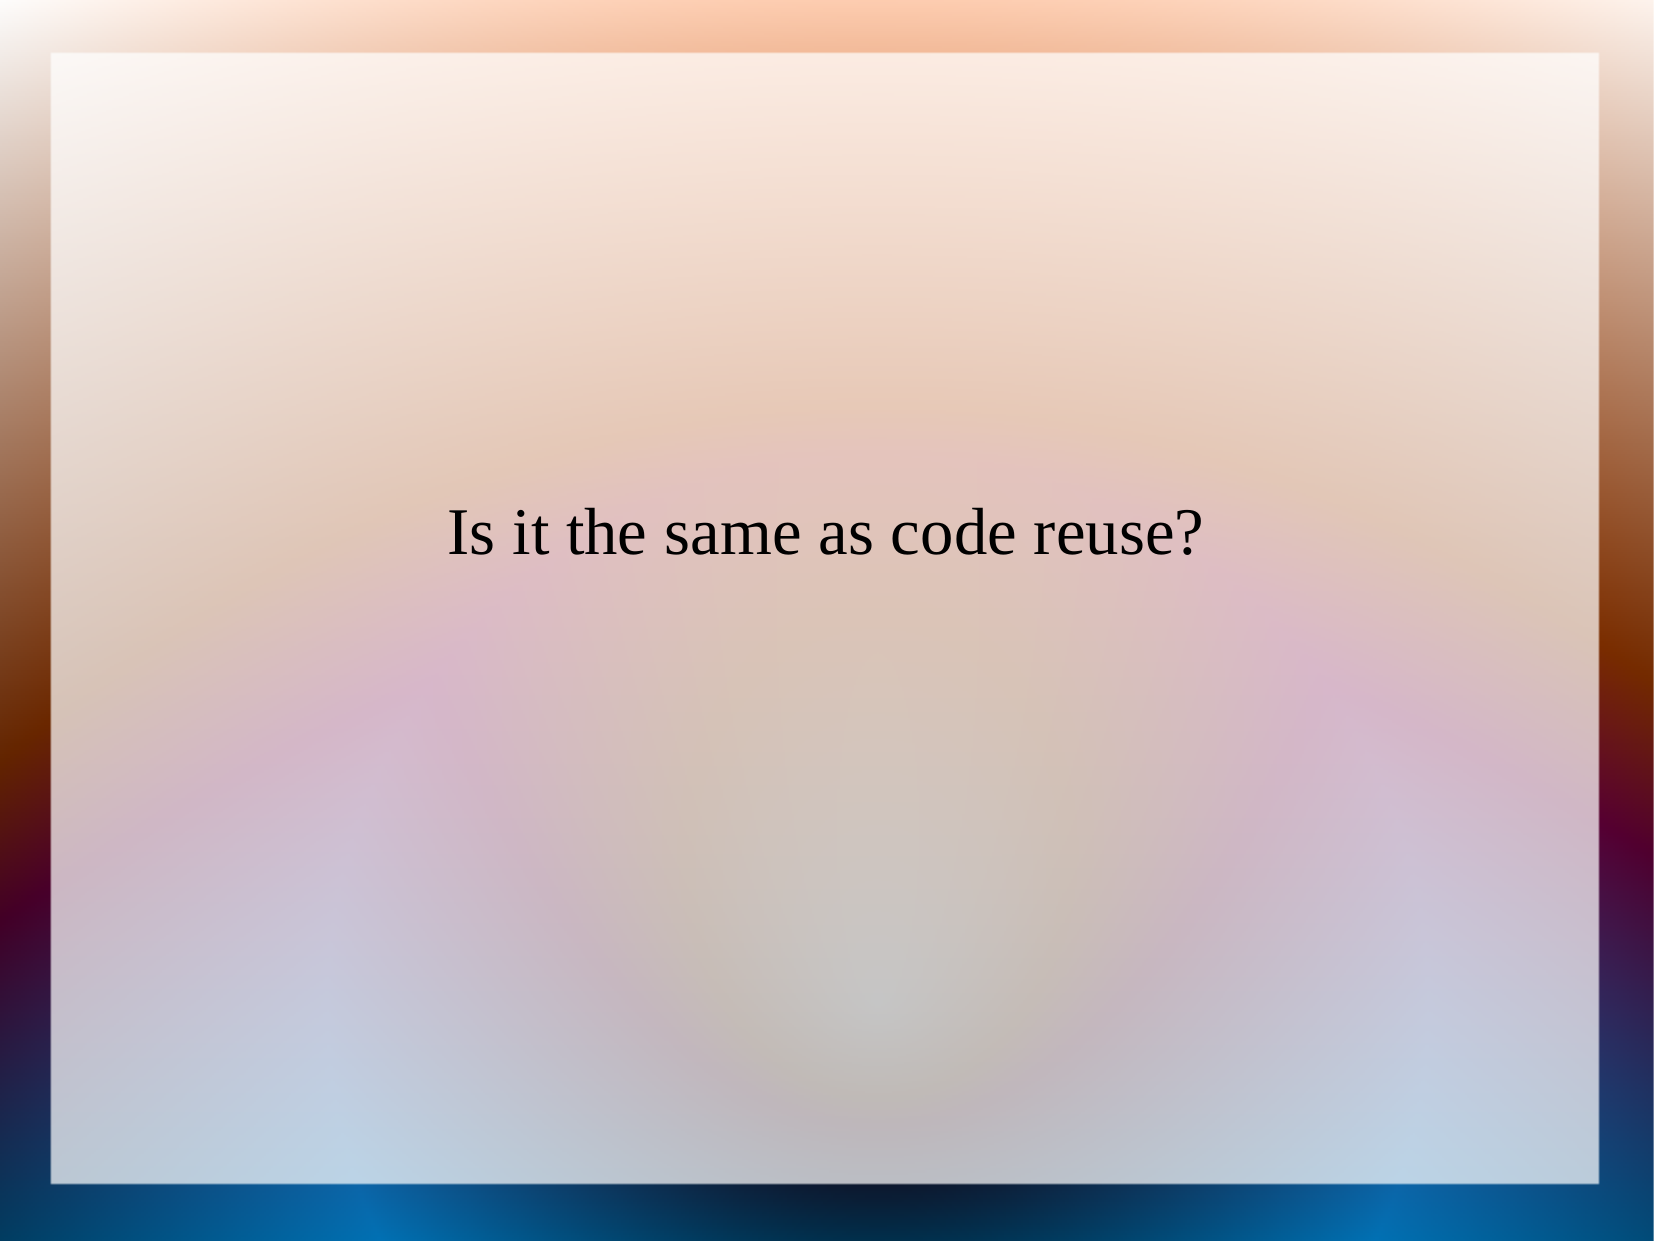

# Is it the same as code reuse?